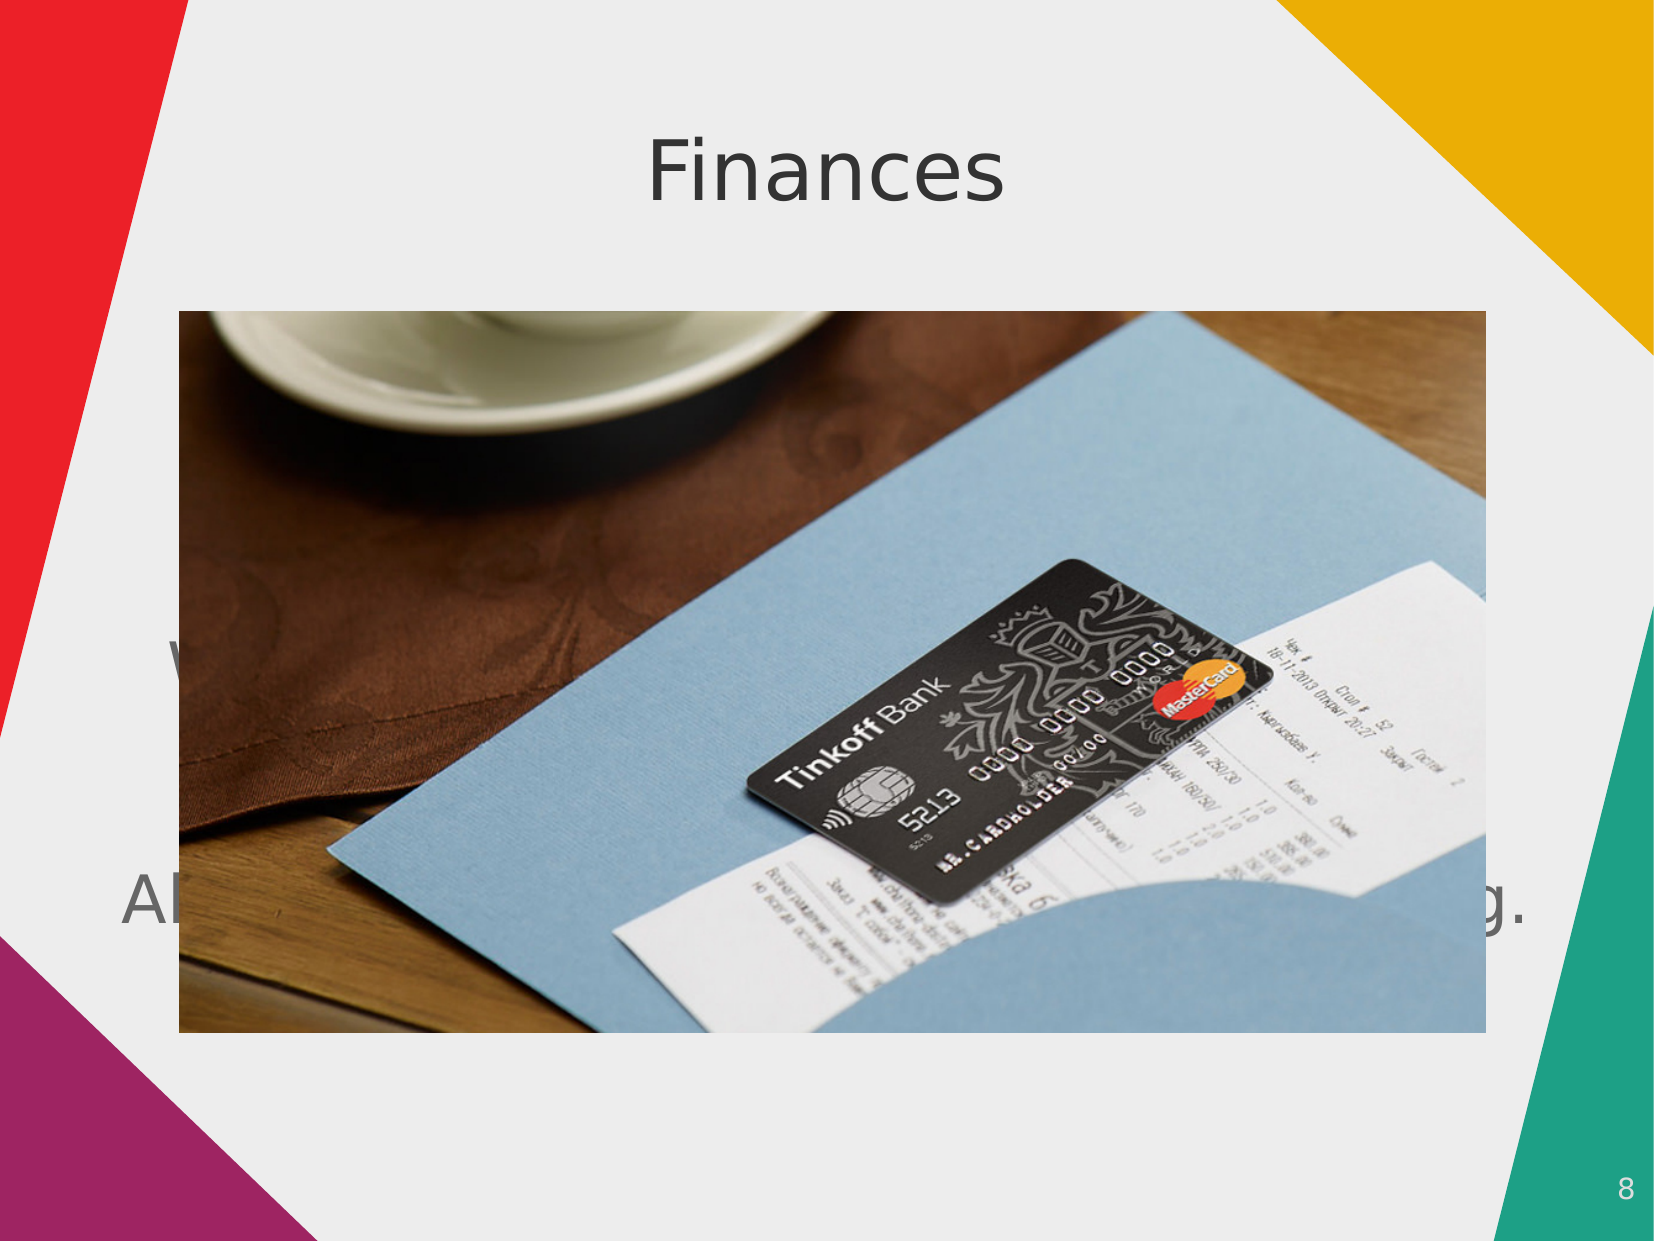

# Finances
Bank systems…
...where to even begin?
Websites, card readers, cards, security, administration, …
Also digital currency and blockchains; e.g. Bitcoin, etc.
8